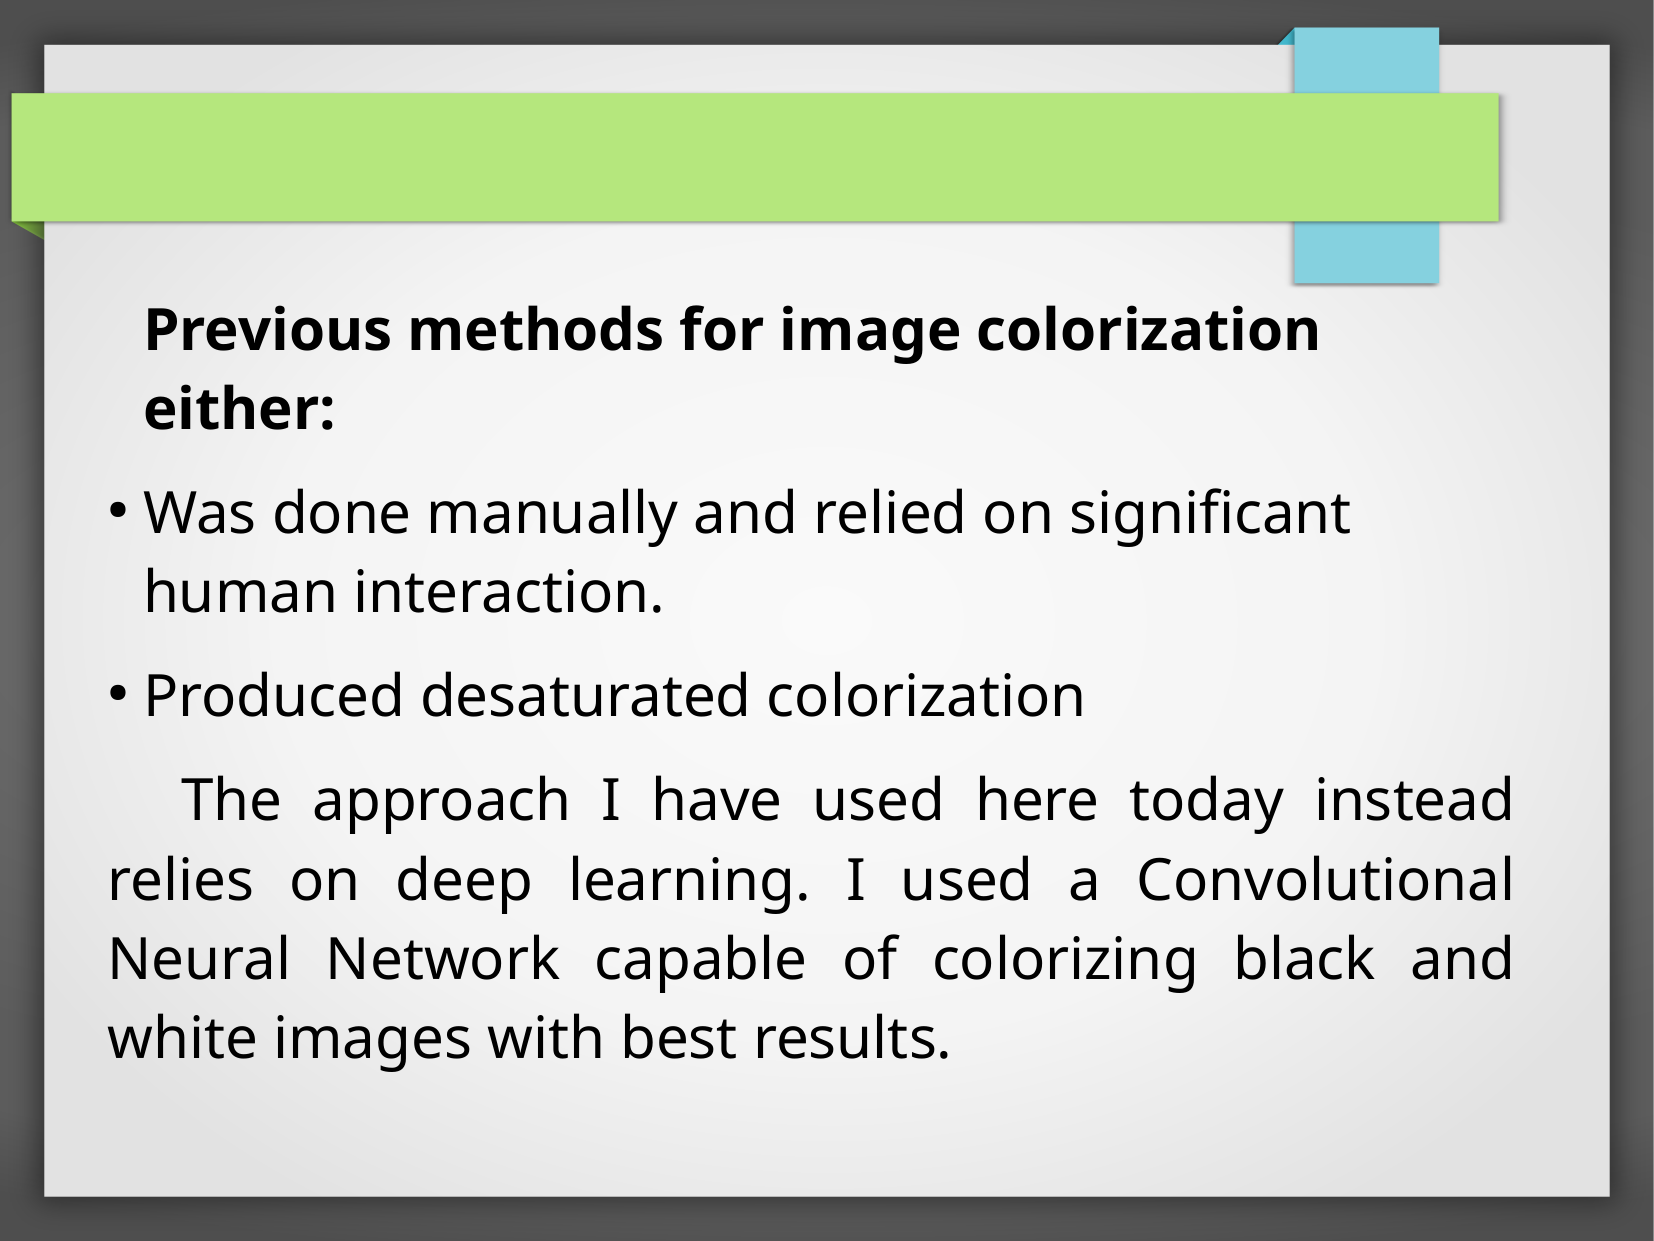

Previous methods for image colorization either:
Was done manually and relied on significant human interaction.
Produced desaturated colorization
	The approach I have used here today instead relies on deep learning. I used a Convolutional Neural Network capable of colorizing black and white images with best results.